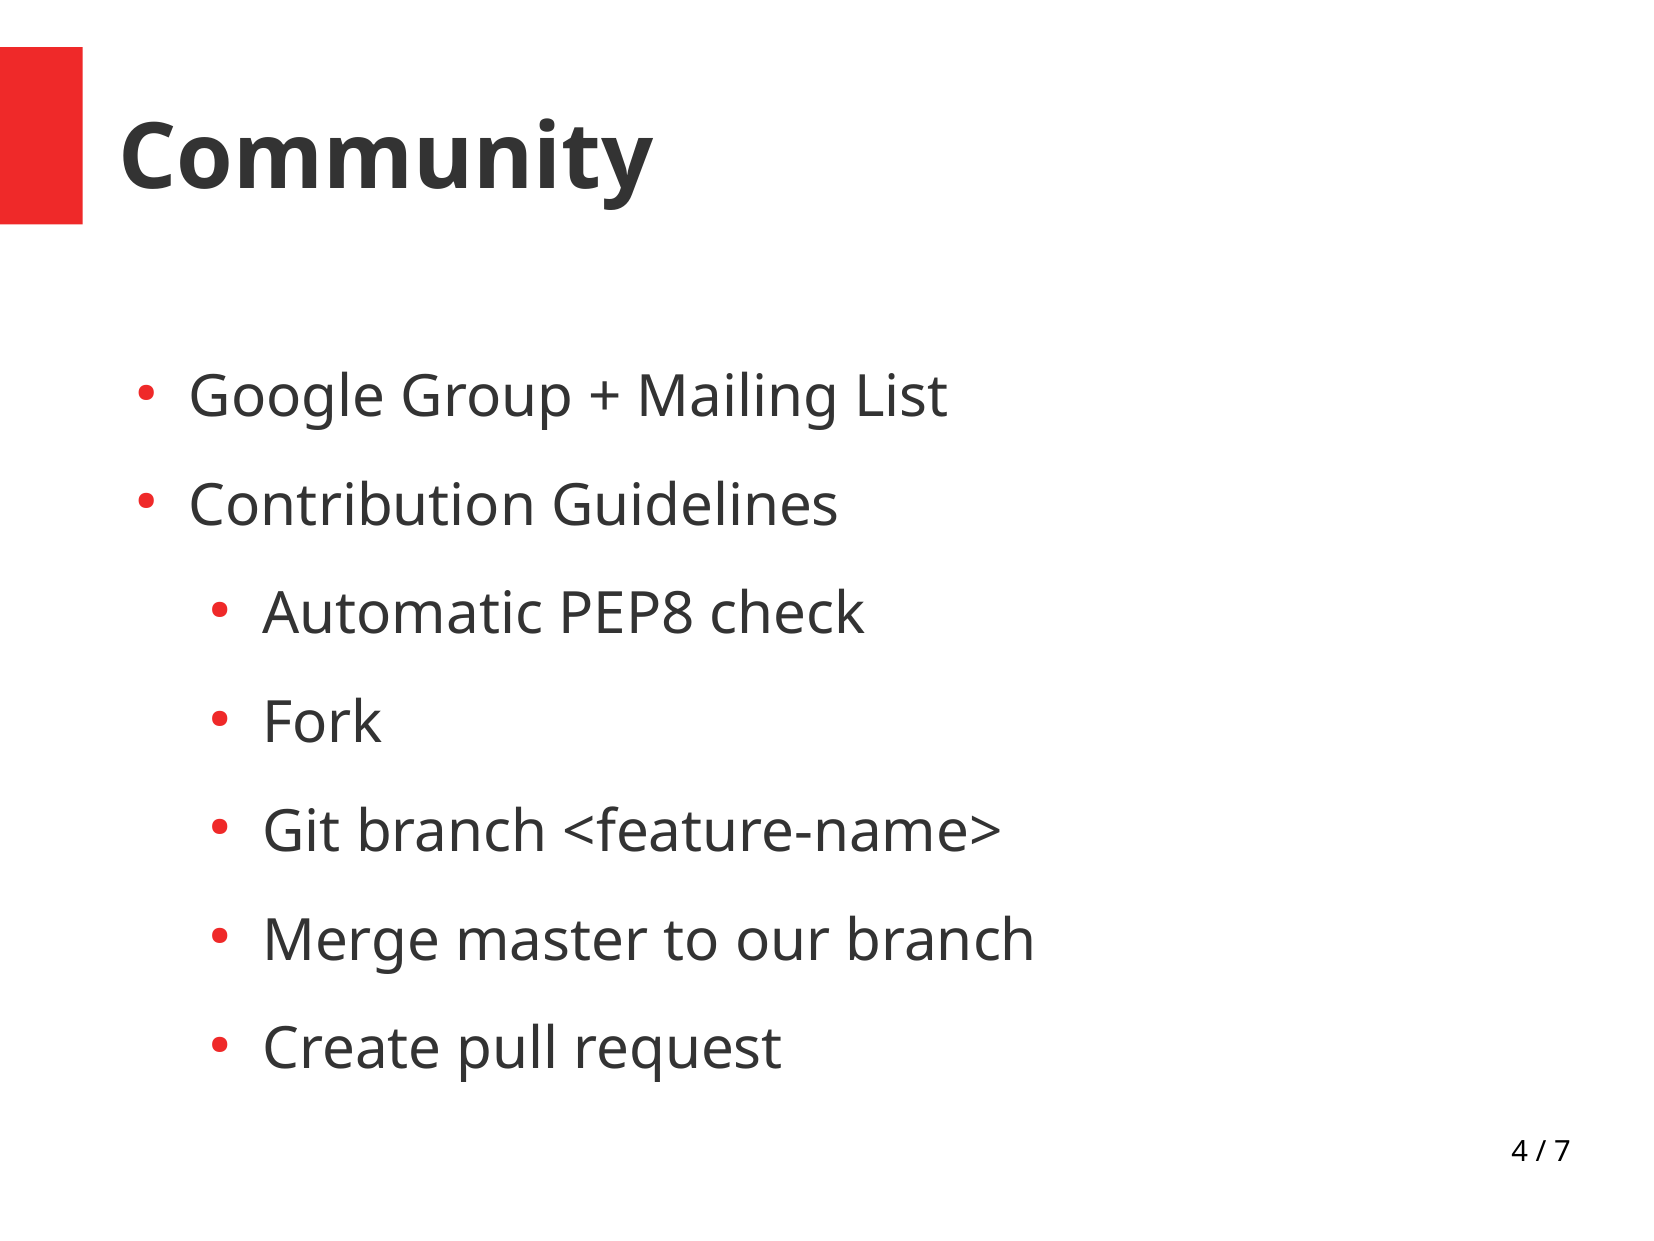

# Community
Google Group + Mailing List
Contribution Guidelines
Automatic PEP8 check
Fork
Git branch <feature-name>
Merge master to our branch
Create pull request
4